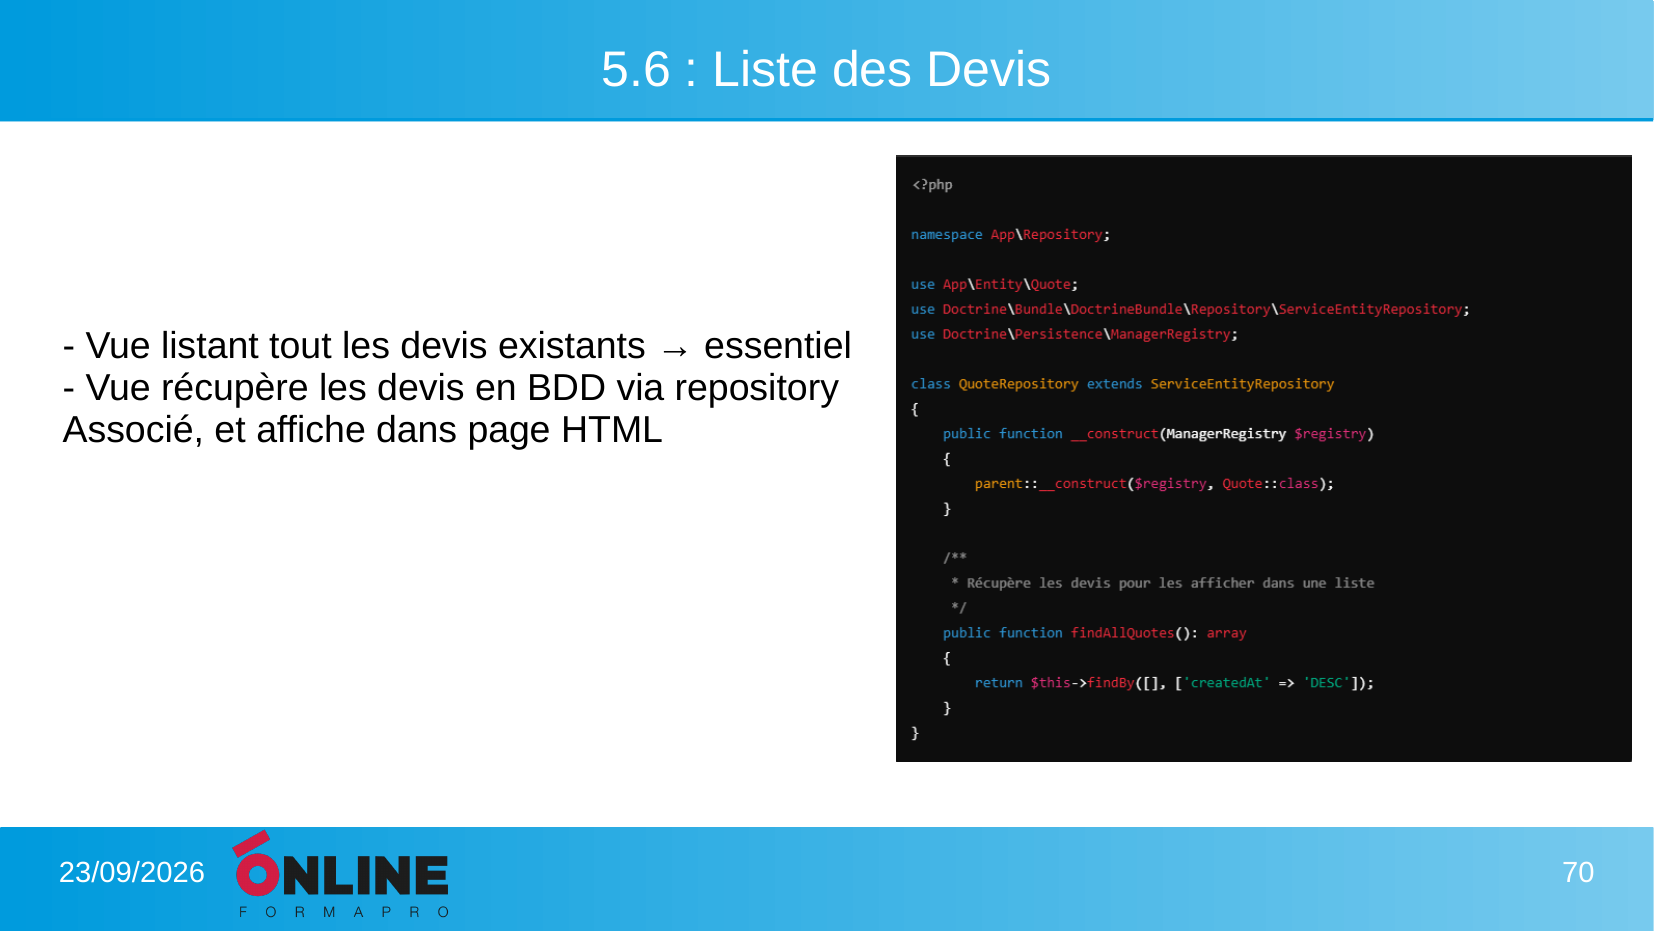

# 5.6 : Liste des Devis
- Vue listant tout les devis existants → essentiel
- Vue récupère les devis en BDD via repository
Associé, et affiche dans page HTML
70